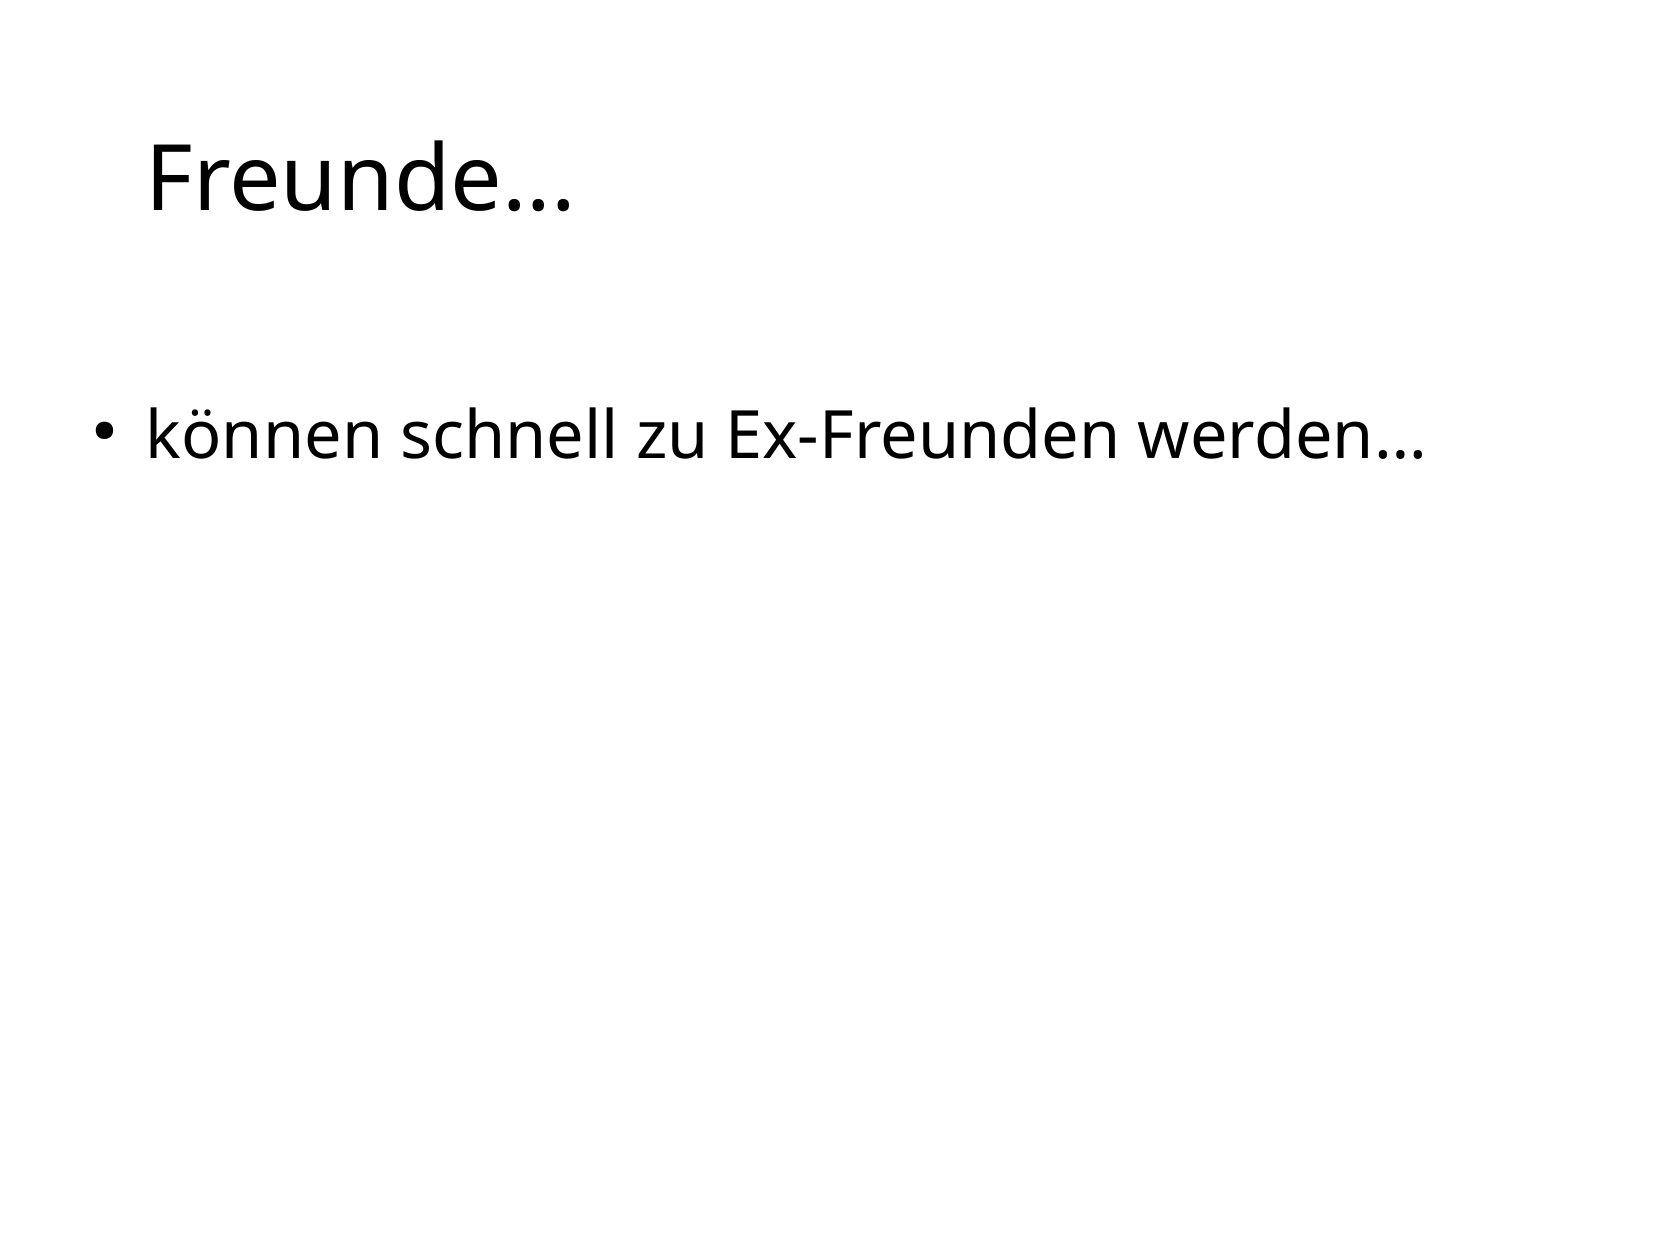

# Freunde...
können schnell zu Ex-Freunden werden…